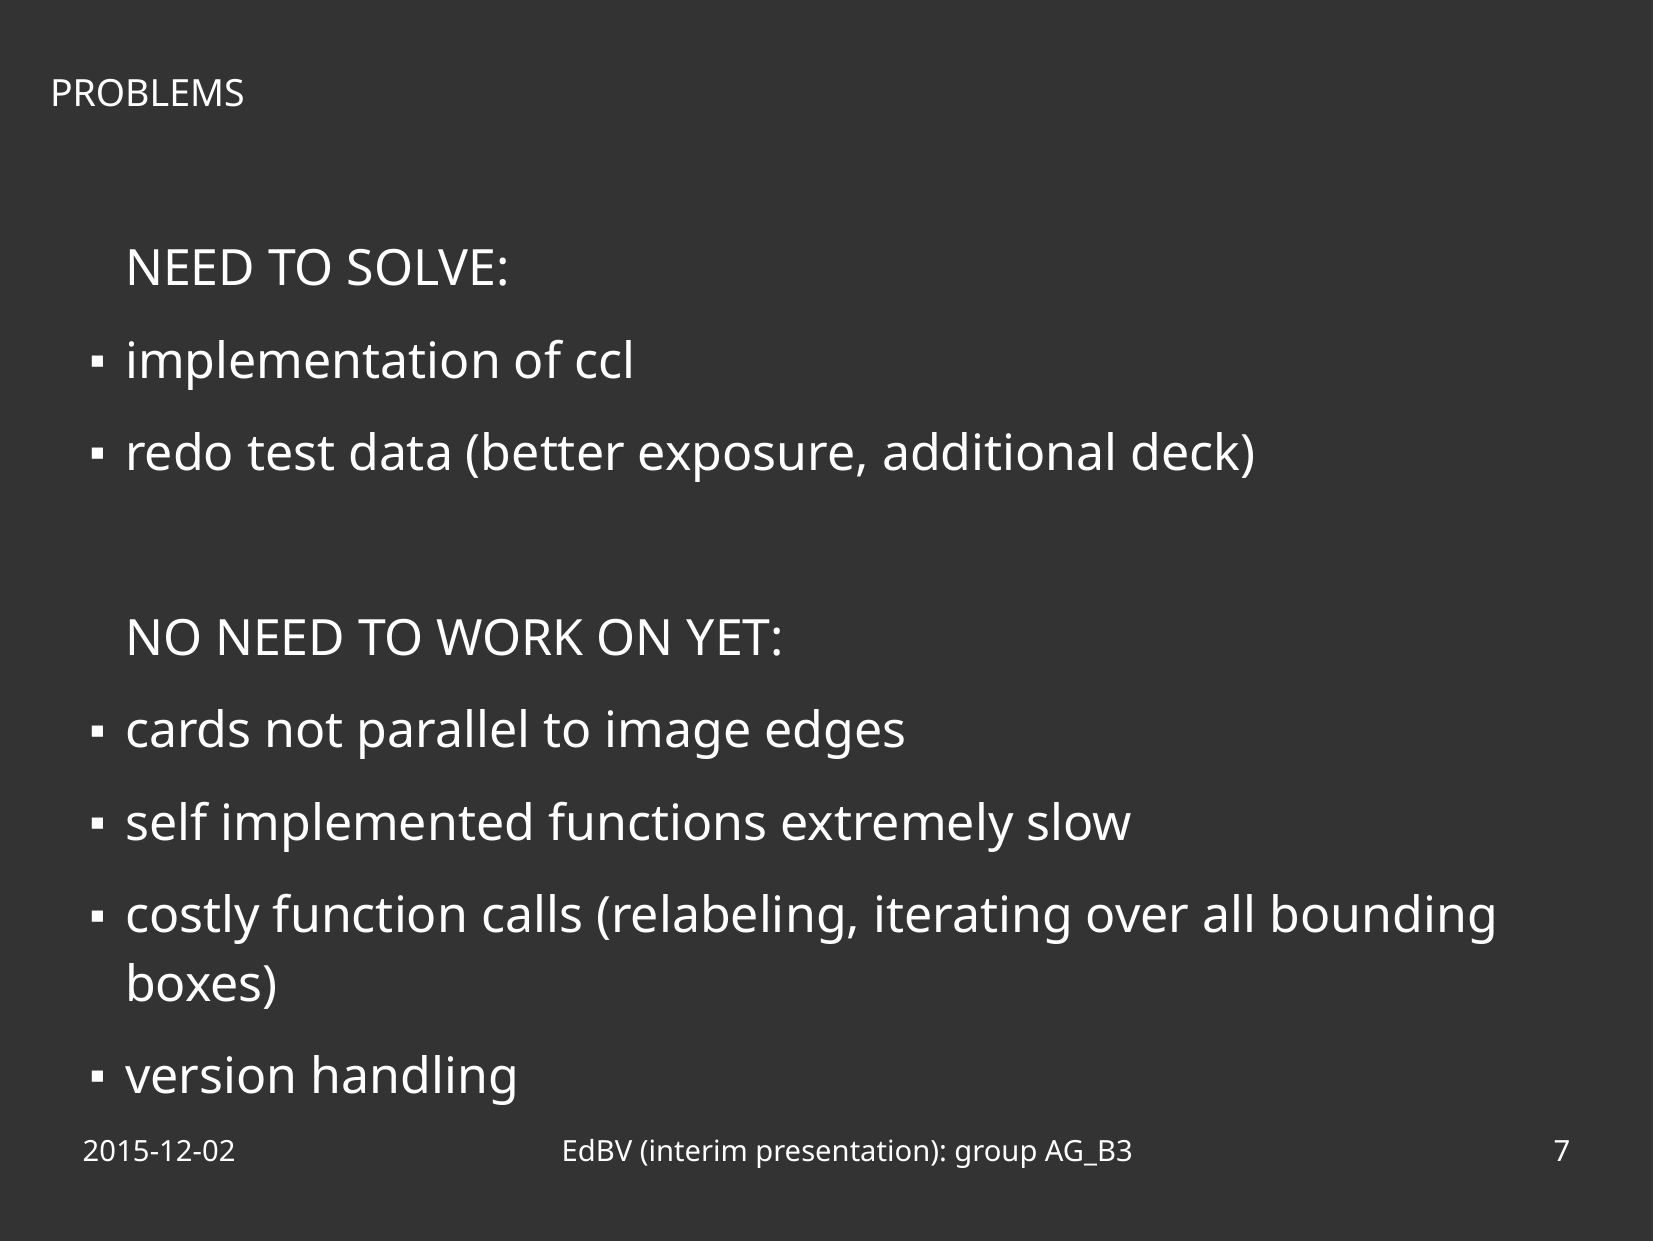

PROBLEMS
NEED TO SOLVE:
implementation of ccl
redo test data (better exposure, additional deck)
NO NEED TO WORK ON YET:
cards not parallel to image edges
self implemented functions extremely slow
costly function calls (relabeling, iterating over all bounding boxes)
version handling
2015-12-02
EdBV (interim presentation): group AG_B3
7